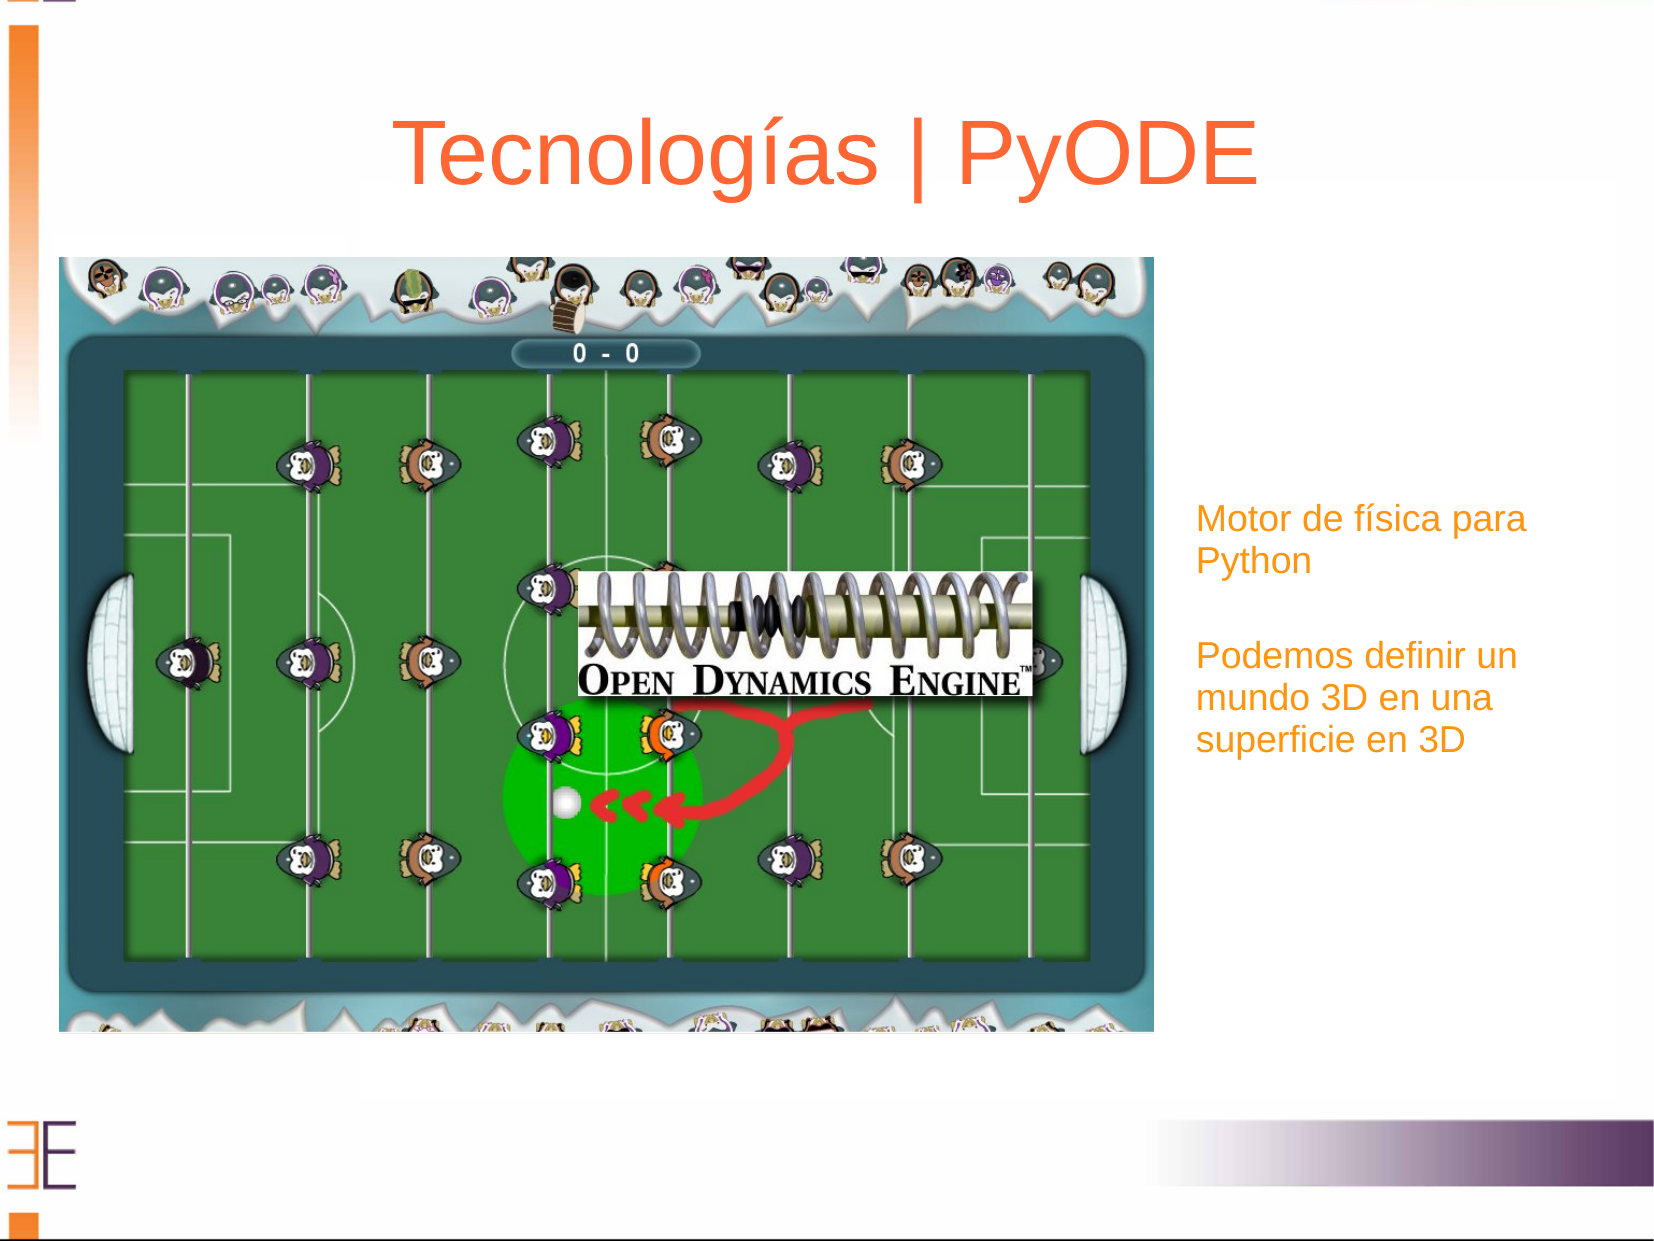

# Tecnologías | PyODE
Motor de física para Python
Podemos definir un mundo 3D en una superficie en 3D